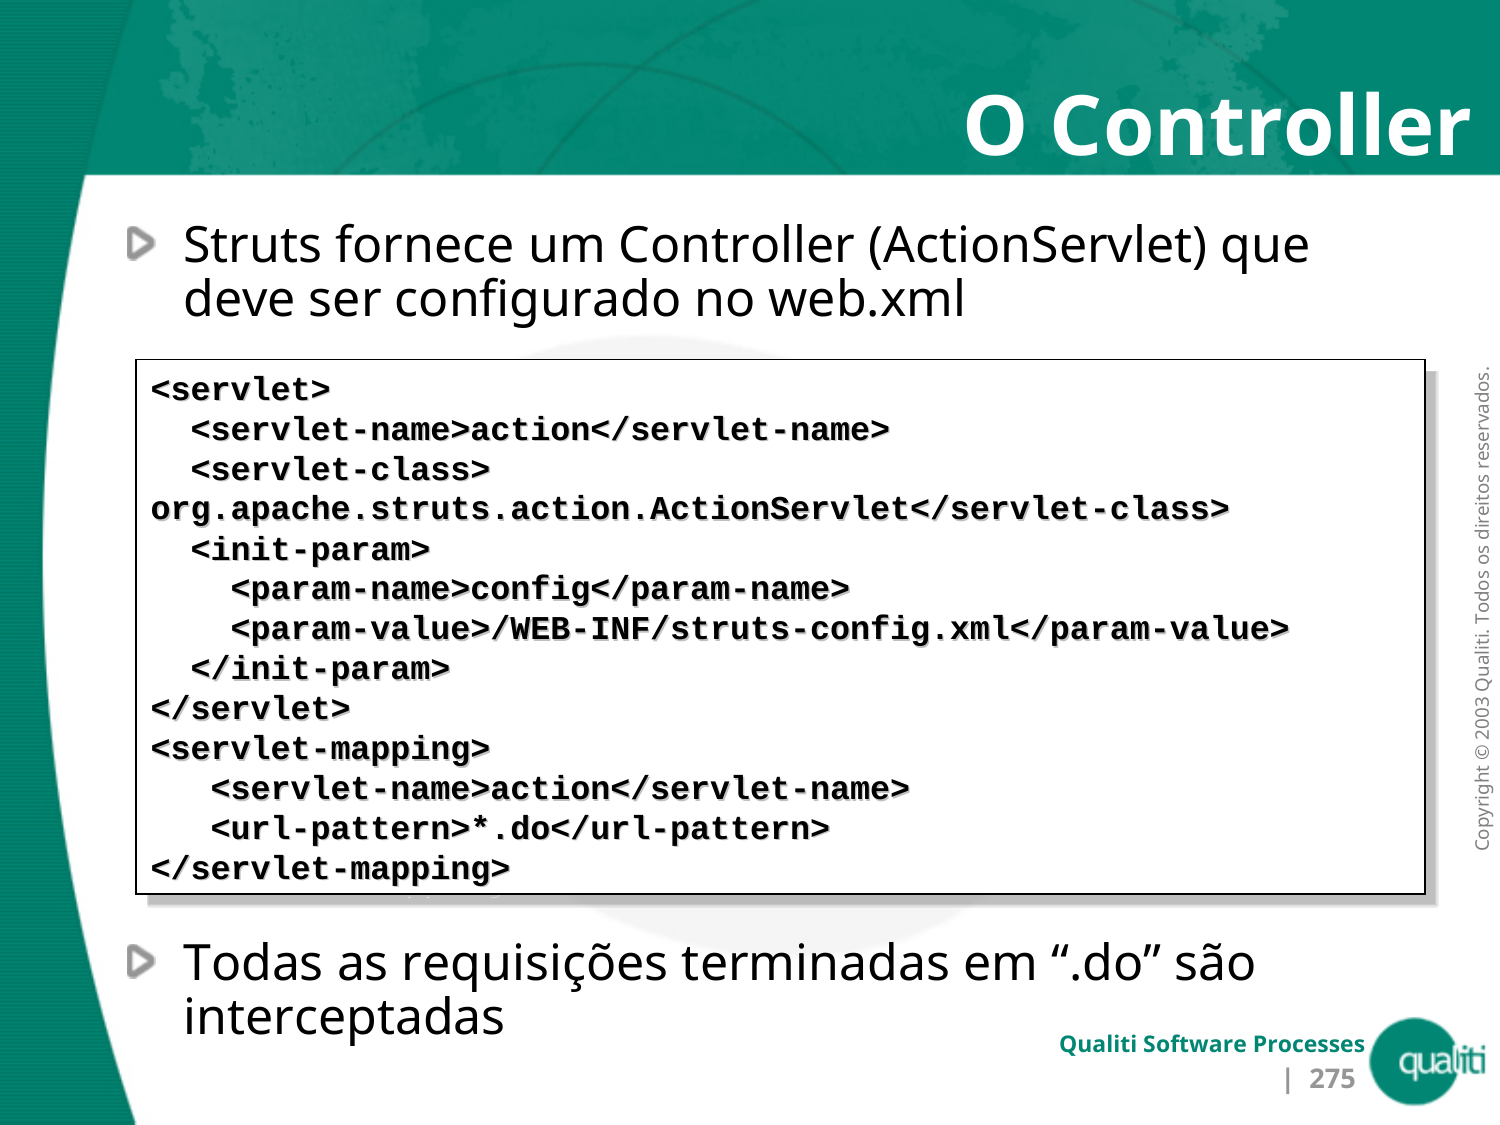

# O Controller
Struts fornece um Controller (ActionServlet) que deve ser configurado no web.xml
Todas as requisições terminadas em “.do” são interceptadas
<servlet>
 <servlet-name>action</servlet-name>
 <servlet-class>	org.apache.struts.action.ActionServlet</servlet-class>
 <init-param>
 <param-name>config</param-name>
 <param-value>/WEB-INF/struts-config.xml</param-value>
 </init-param>
</servlet>
<servlet-mapping>
 <servlet-name>action</servlet-name>
 <url-pattern>*.do</url-pattern>
</servlet-mapping>